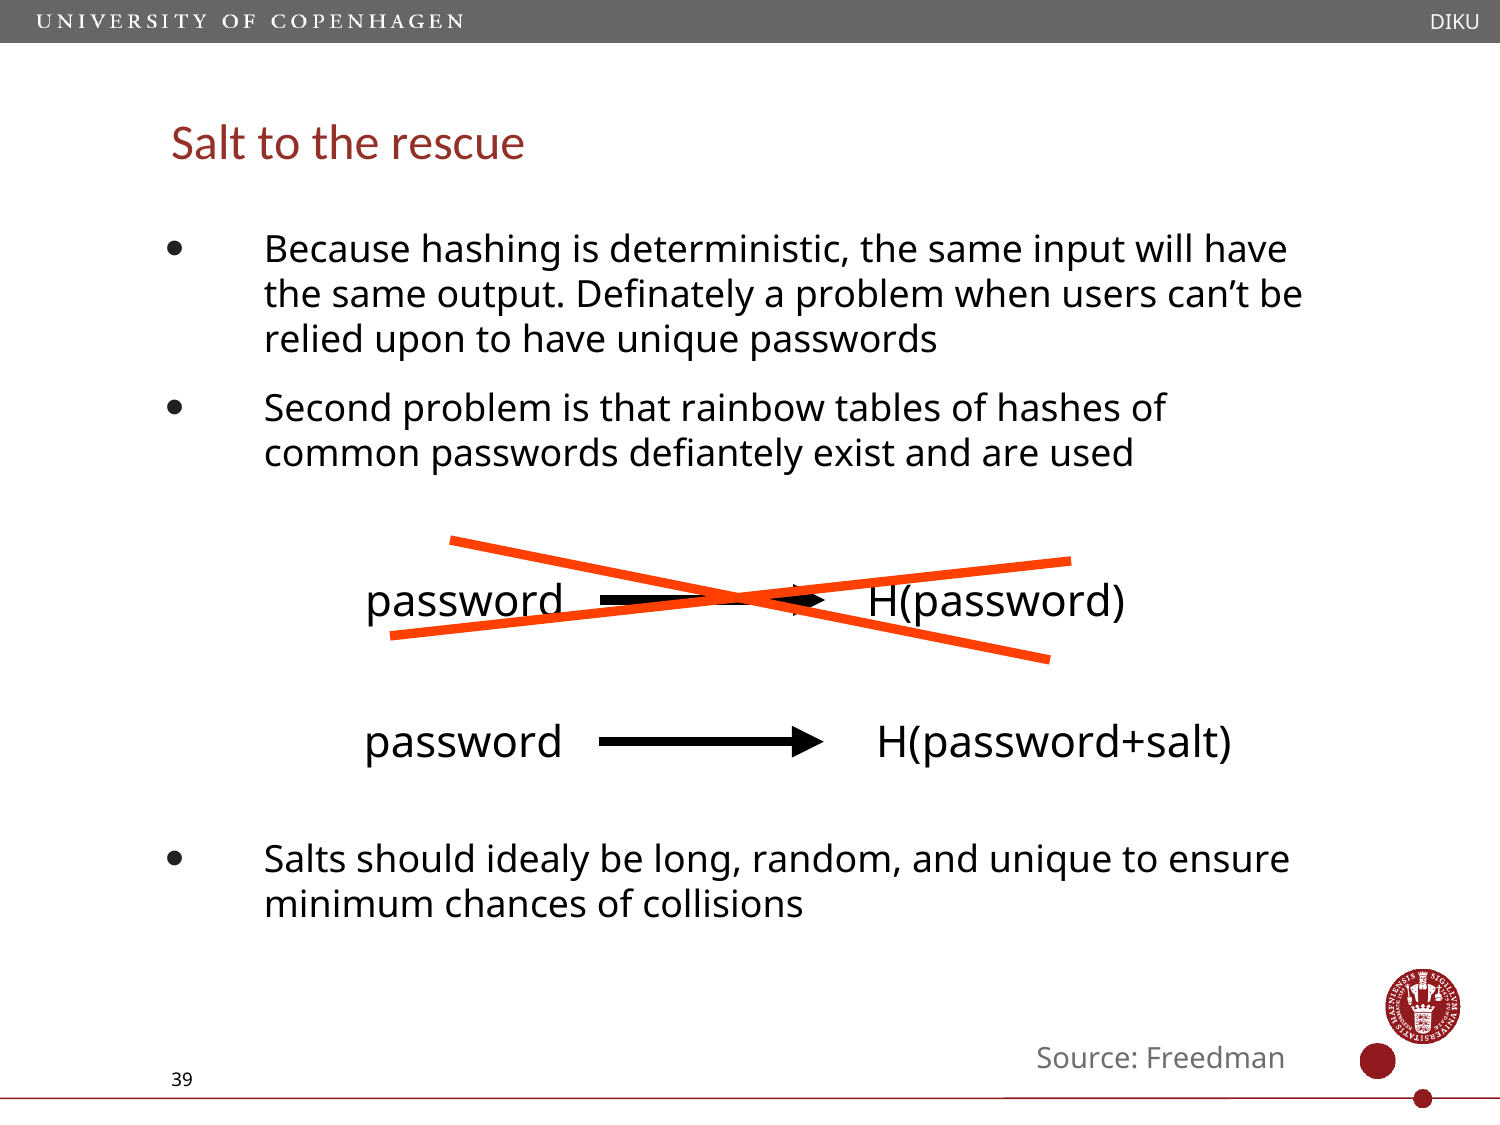

DIKU
Salt to the rescue
Because hashing is deterministic, the same input will have the same output. Definately a problem when users can’t be relied upon to have unique passwords
Second problem is that rainbow tables of hashes of common passwords defiantely exist and are used
Salts should idealy be long, random, and unique to ensure minimum chances of collisions
password
H(password)
password
H(password+salt)
Source: Freedman